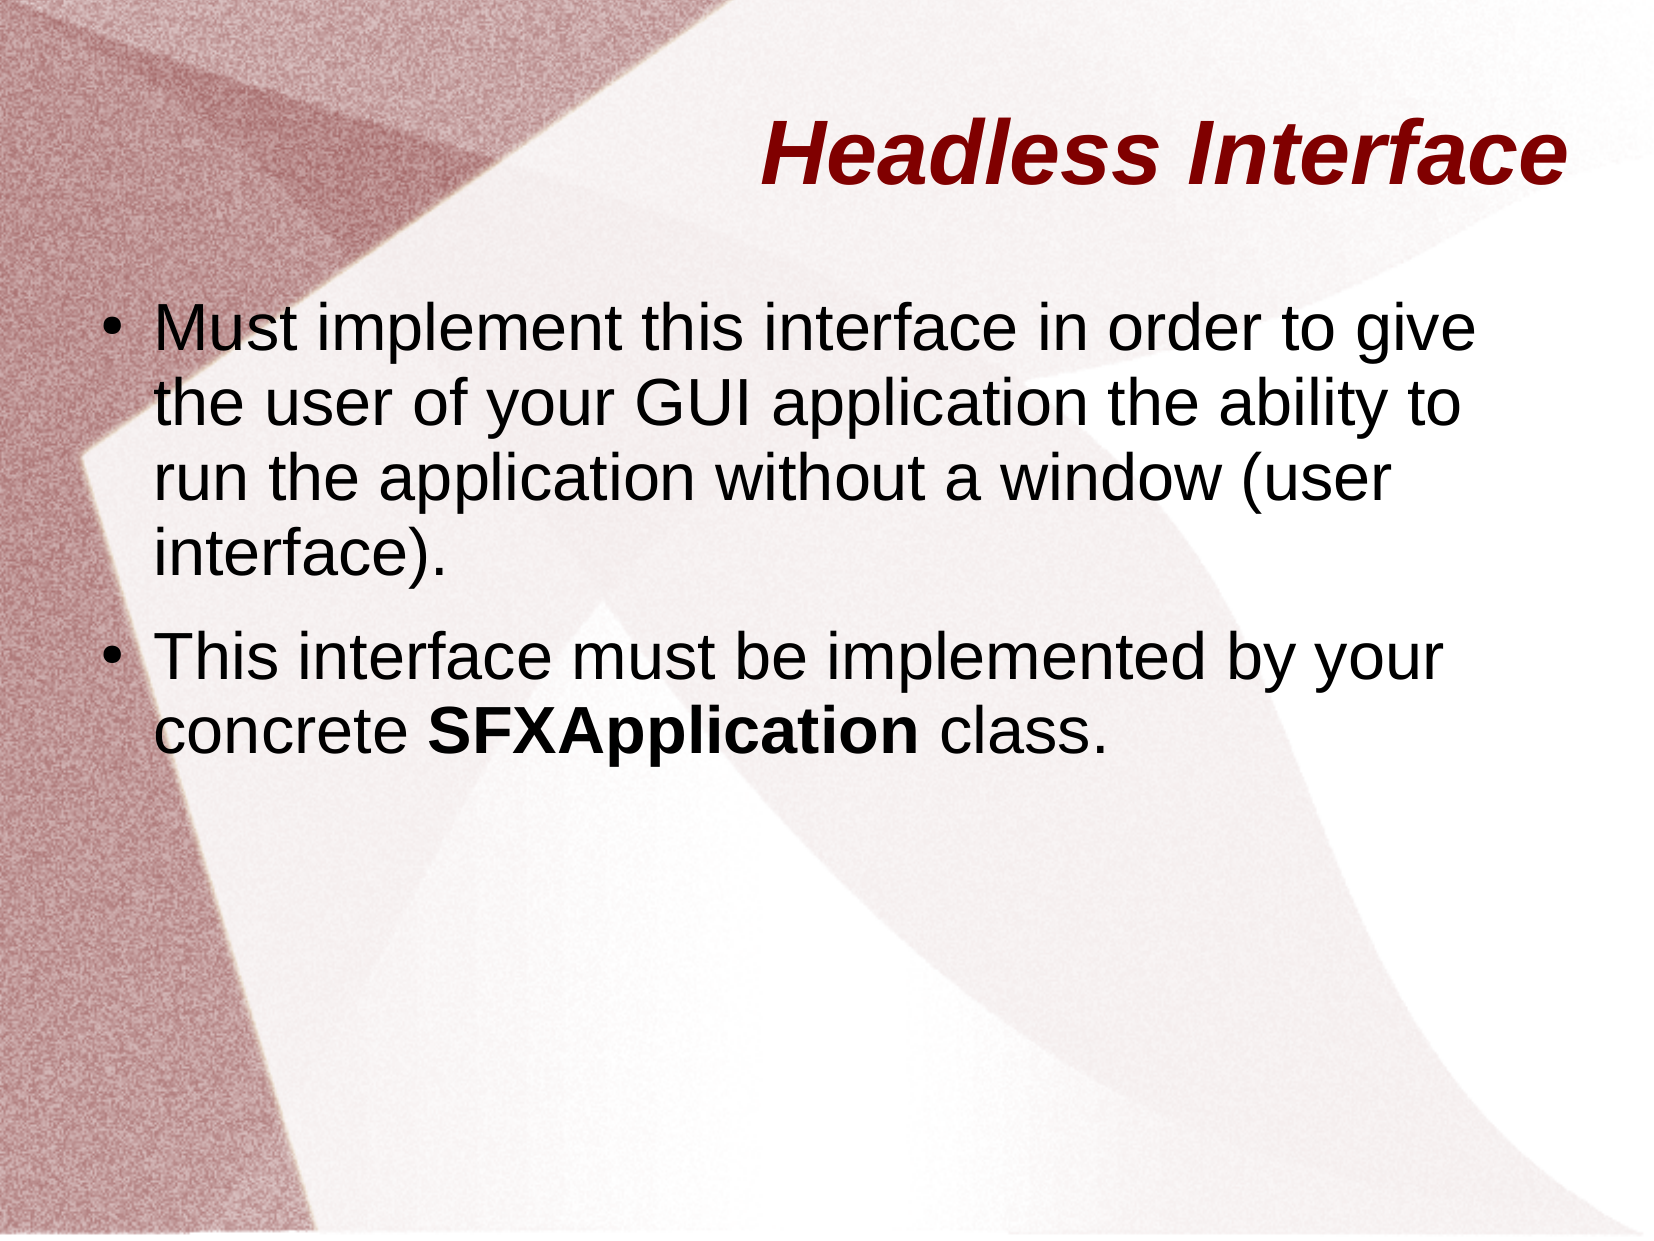

# Headless Interface
Must implement this interface in order to give the user of your GUI application the ability to run the application without a window (user interface).
This interface must be implemented by your concrete SFXApplication class.